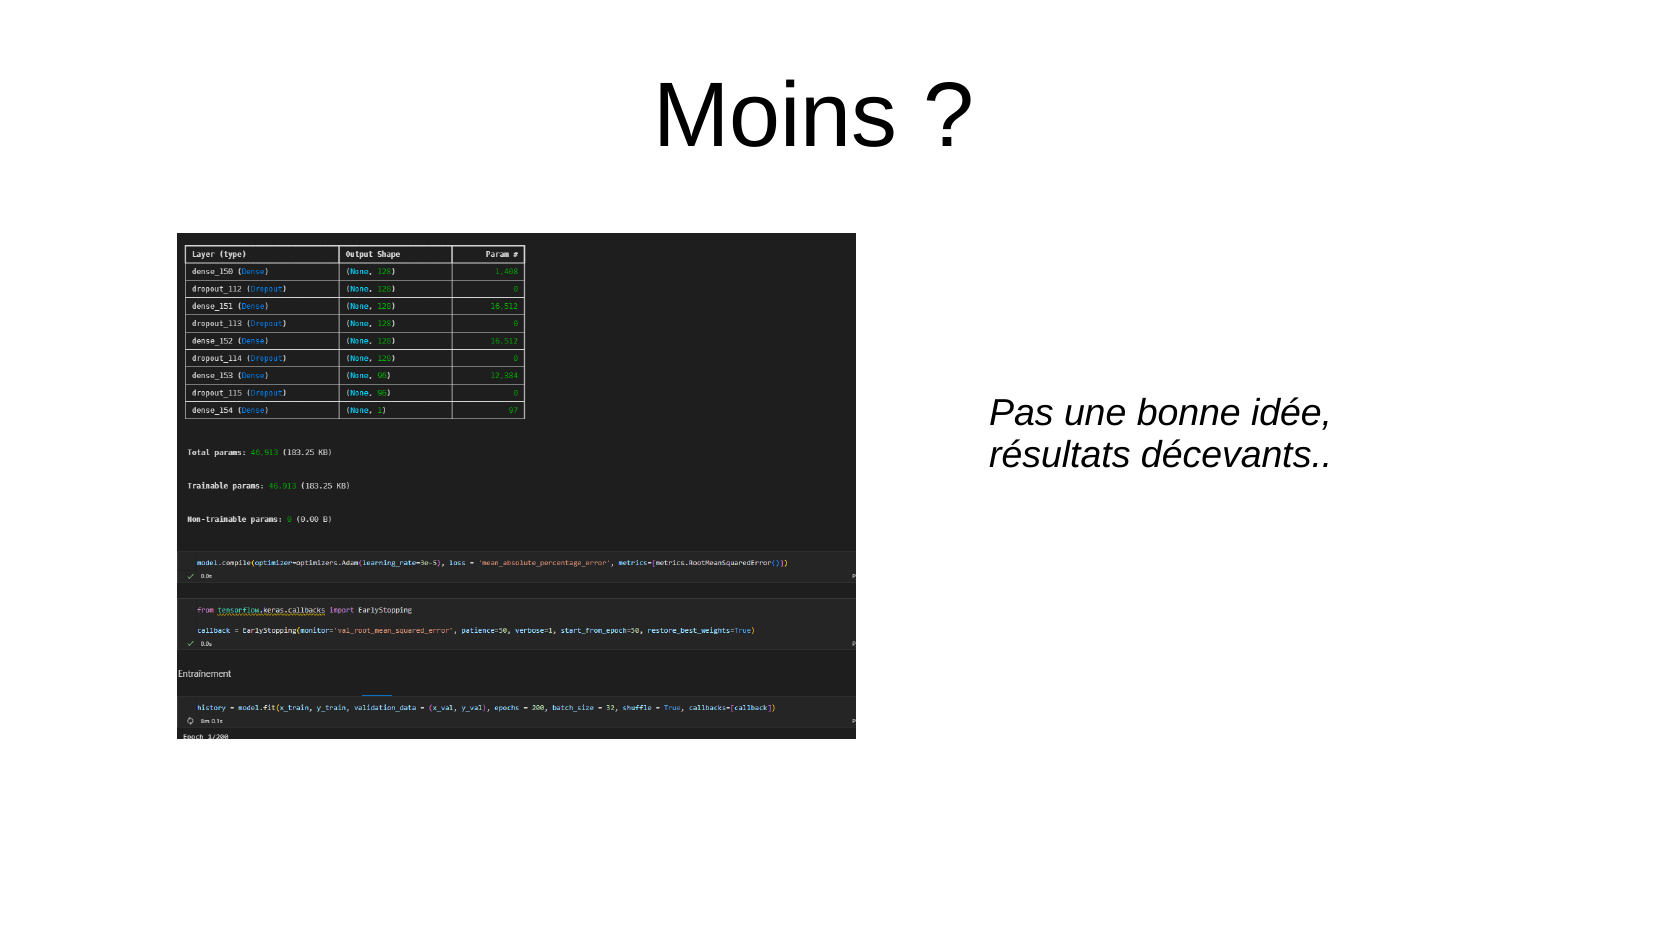

# Moins ?
Pas une bonne idée, résultats décevants..